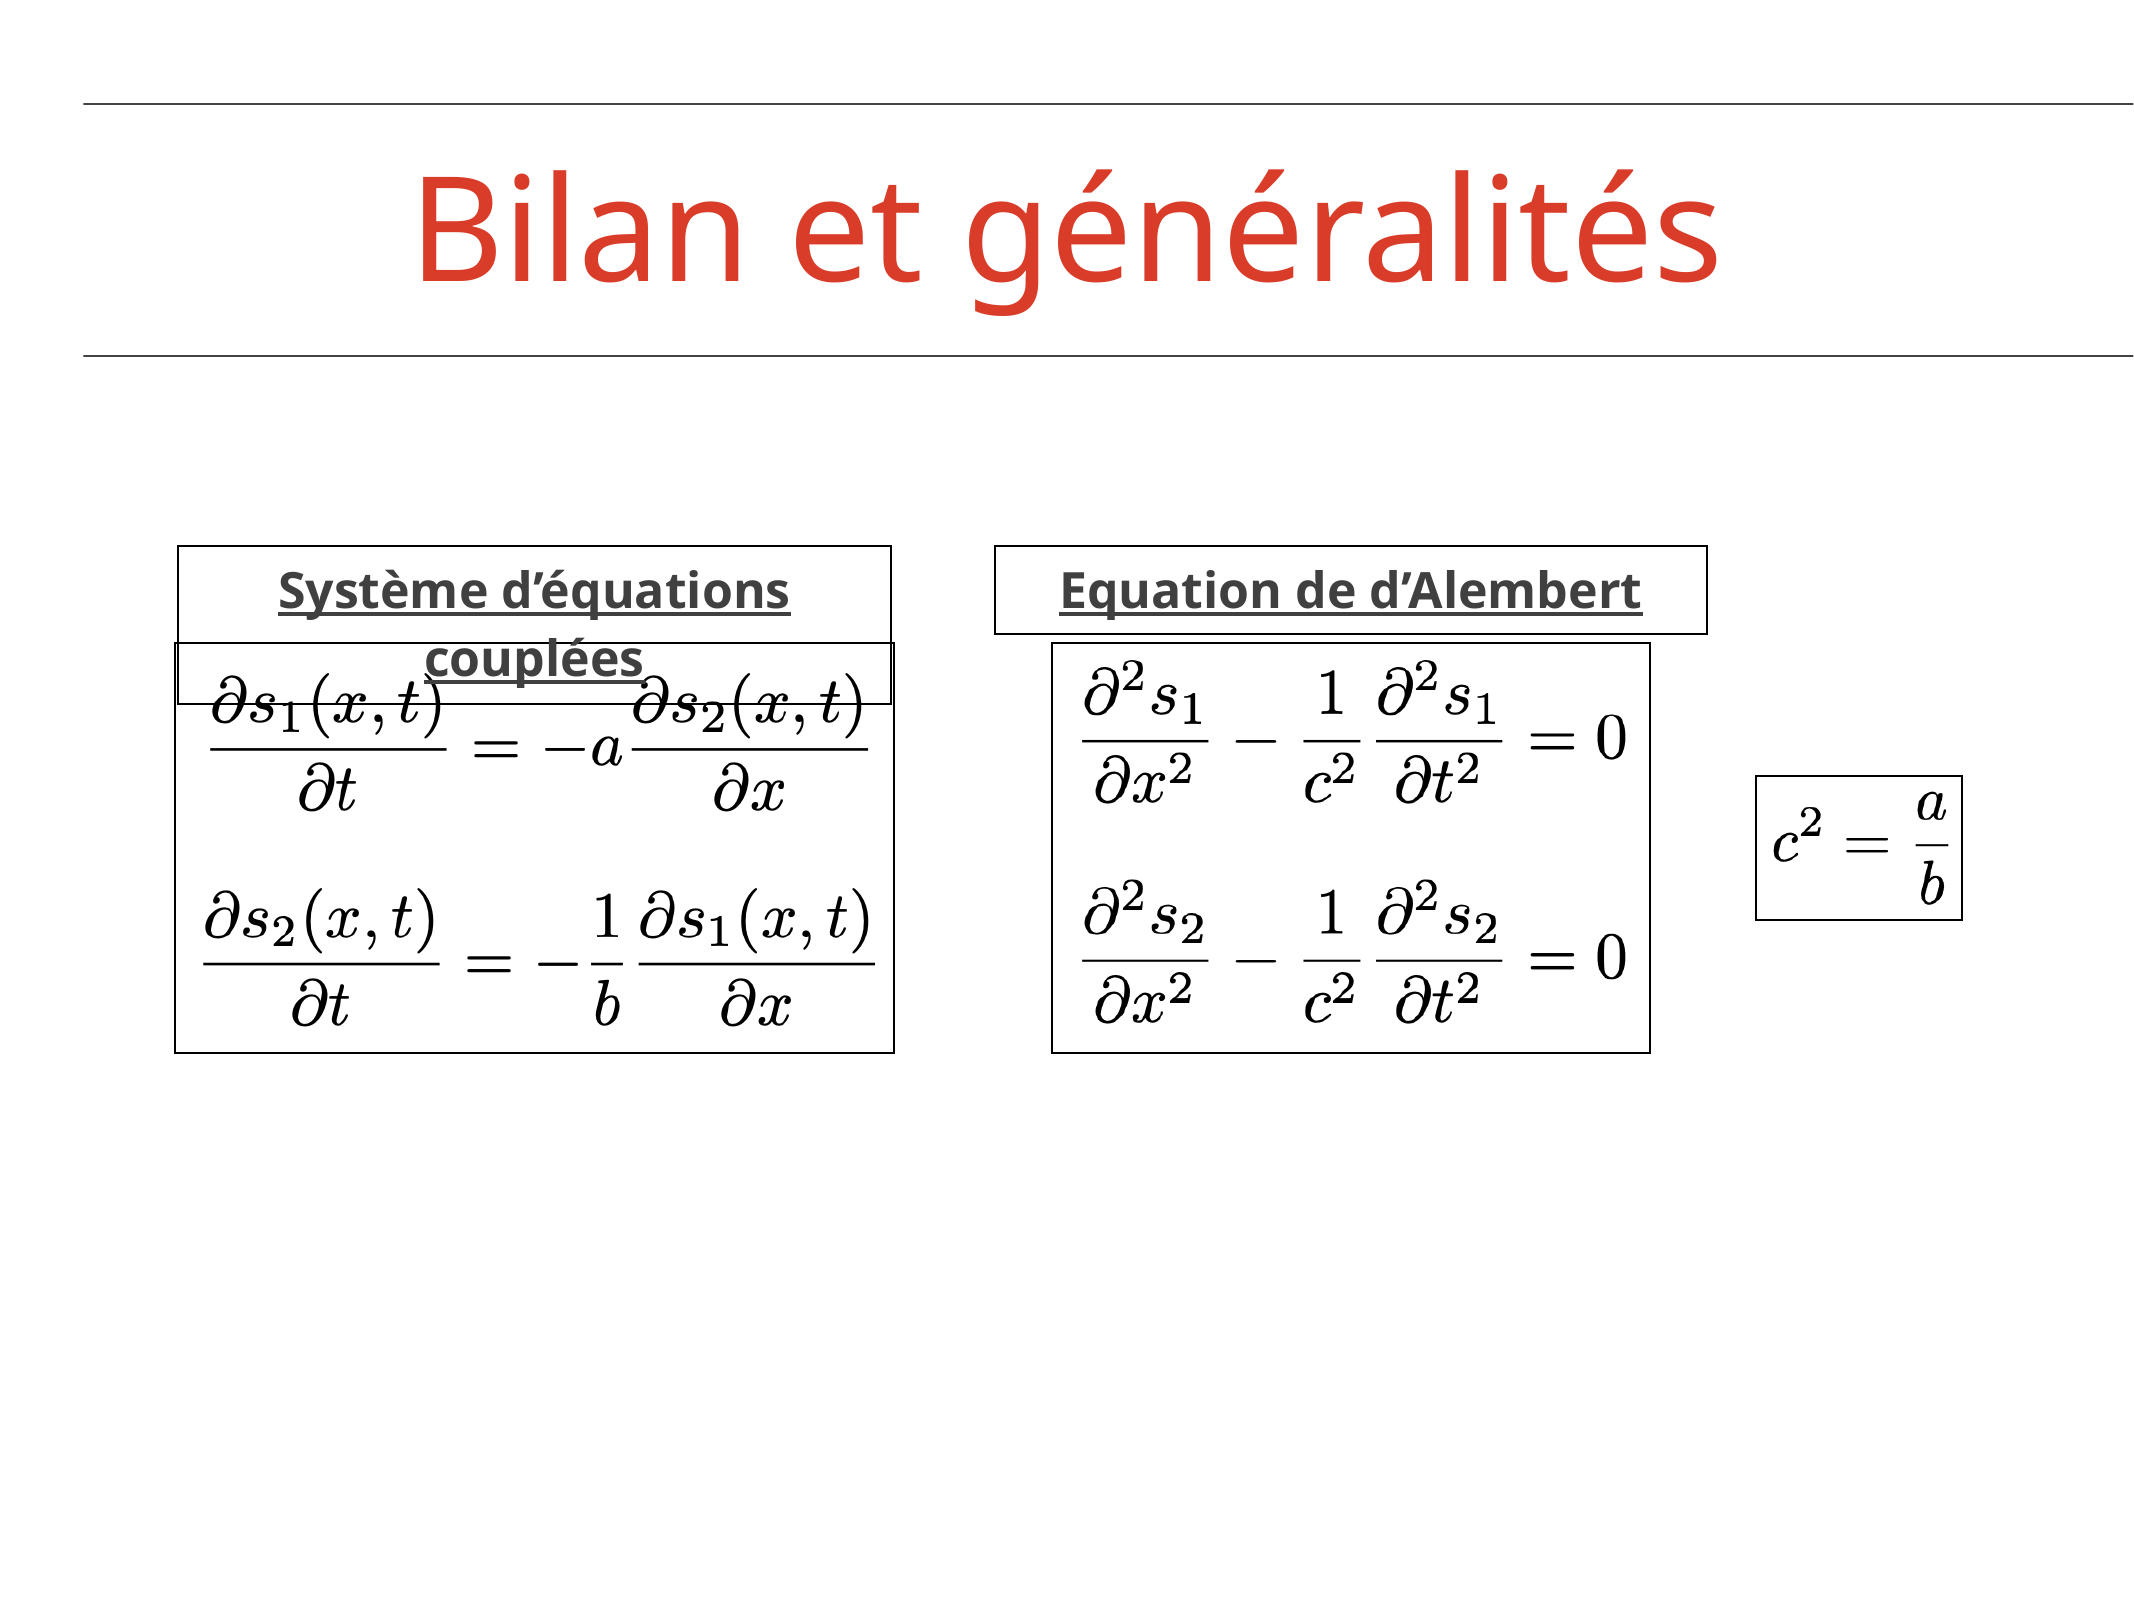

Bilan et généralités
Système d’équations couplées
Equation de d’Alembert